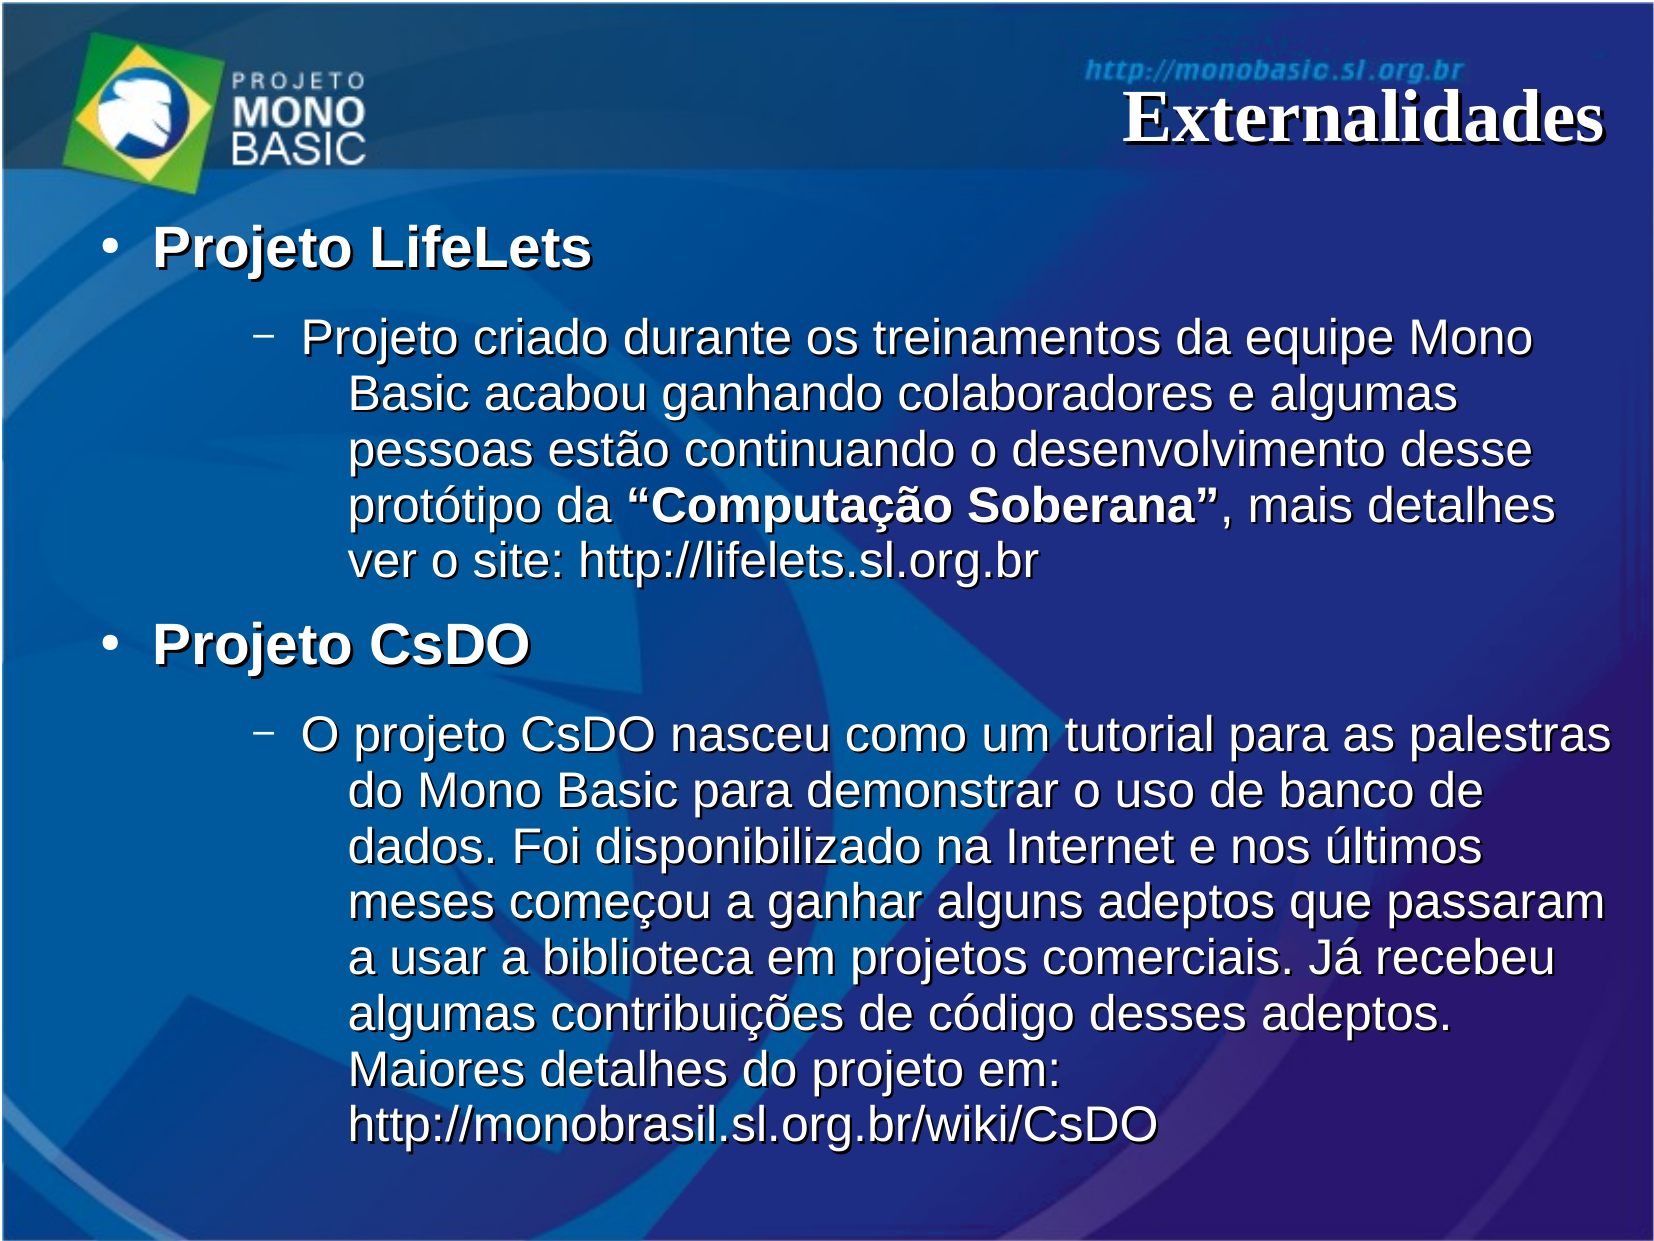

Externalidades
# Projeto LifeLets
Projeto criado durante os treinamentos da equipe Mono Basic acabou ganhando colaboradores e algumas pessoas estão continuando o desenvolvimento desse protótipo da “Computação Soberana”, mais detalhes ver o site: http://lifelets.sl.org.br
Projeto CsDO
O projeto CsDO nasceu como um tutorial para as palestras do Mono Basic para demonstrar o uso de banco de dados. Foi disponibilizado na Internet e nos últimos meses começou a ganhar alguns adeptos que passaram a usar a biblioteca em projetos comerciais. Já recebeu algumas contribuições de código desses adeptos. Maiores detalhes do projeto em: http://monobrasil.sl.org.br/wiki/CsDO